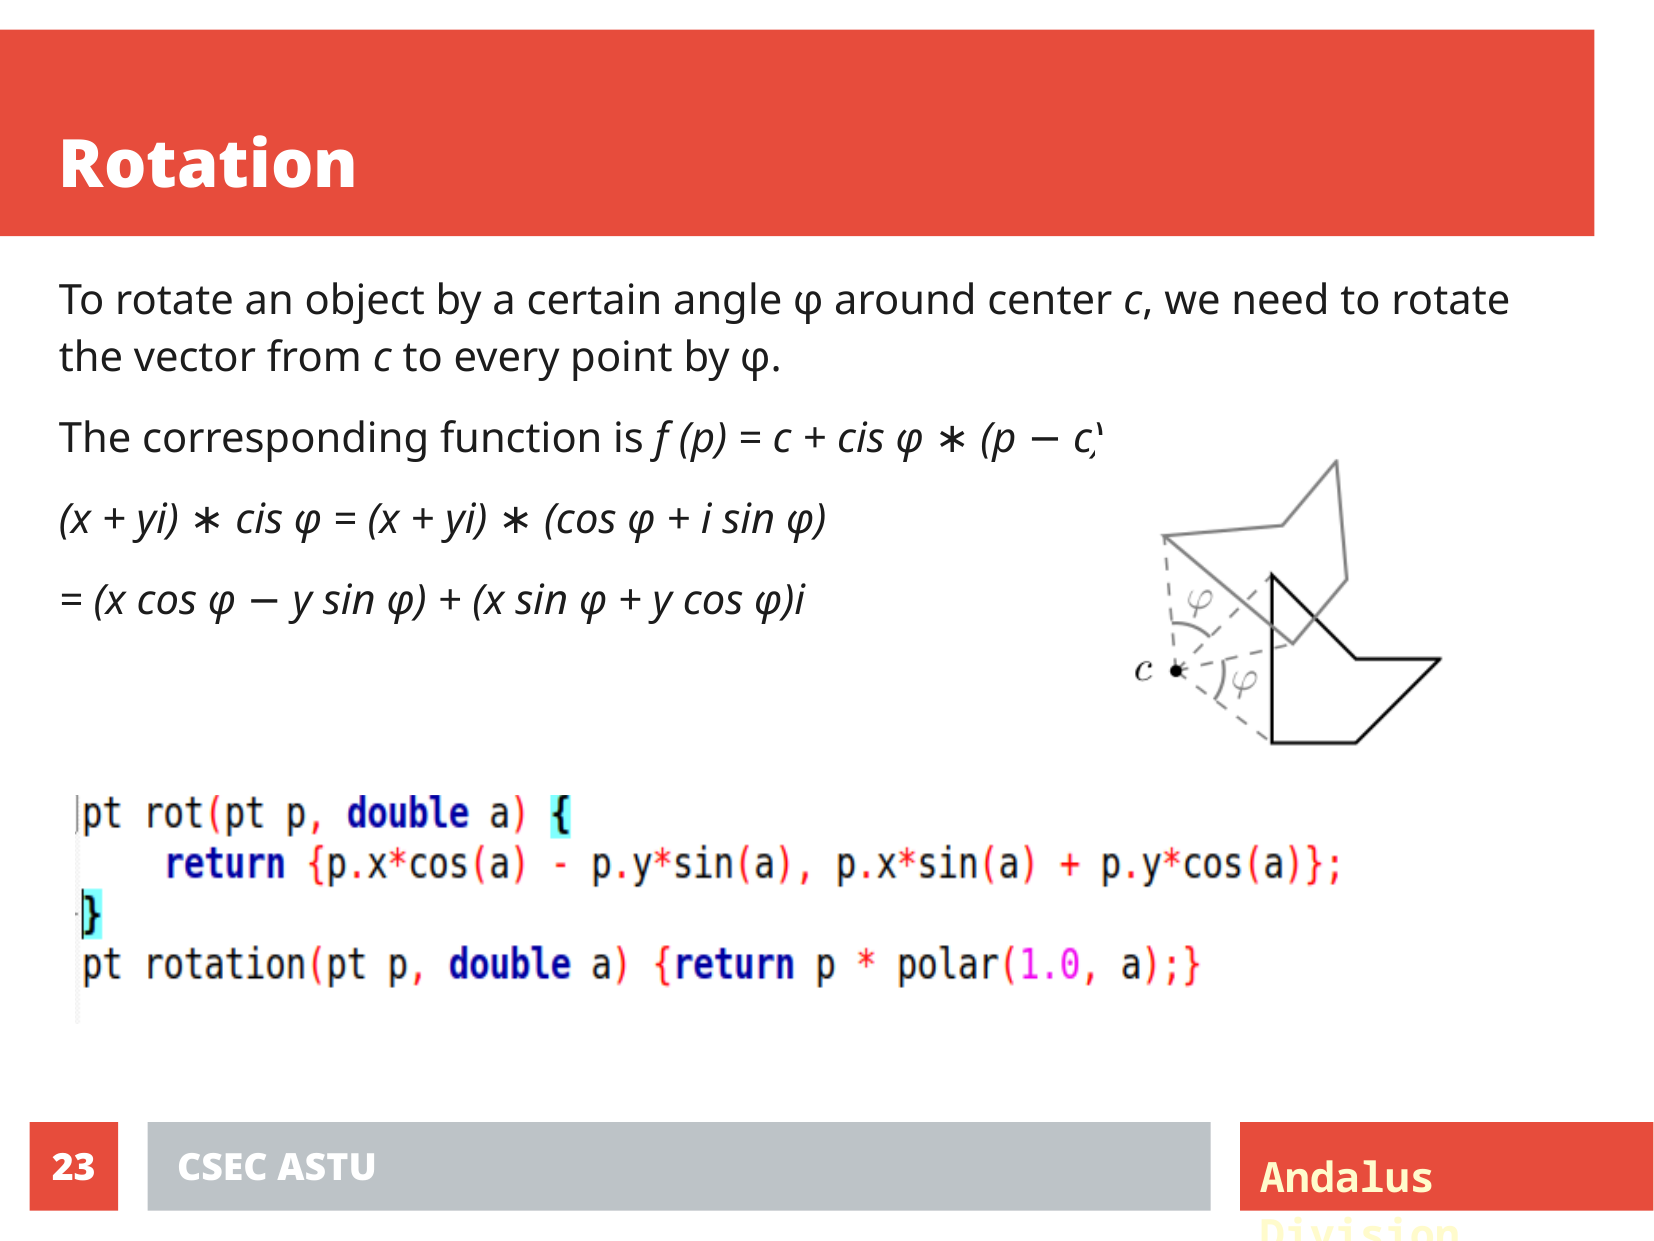

# Rotation
To rotate an object by a certain angle φ around center c, we need to rotate the vector from c to every point by φ.
The corresponding function is f (p) = c + cis φ ∗ (p − c).
(x + yi) ∗ cis φ = (x + yi) ∗ (cos φ + i sin φ)
= (x cos φ − y sin φ) + (x sin φ + y cos φ)i
23
CSEC ASTU
Andalus Division